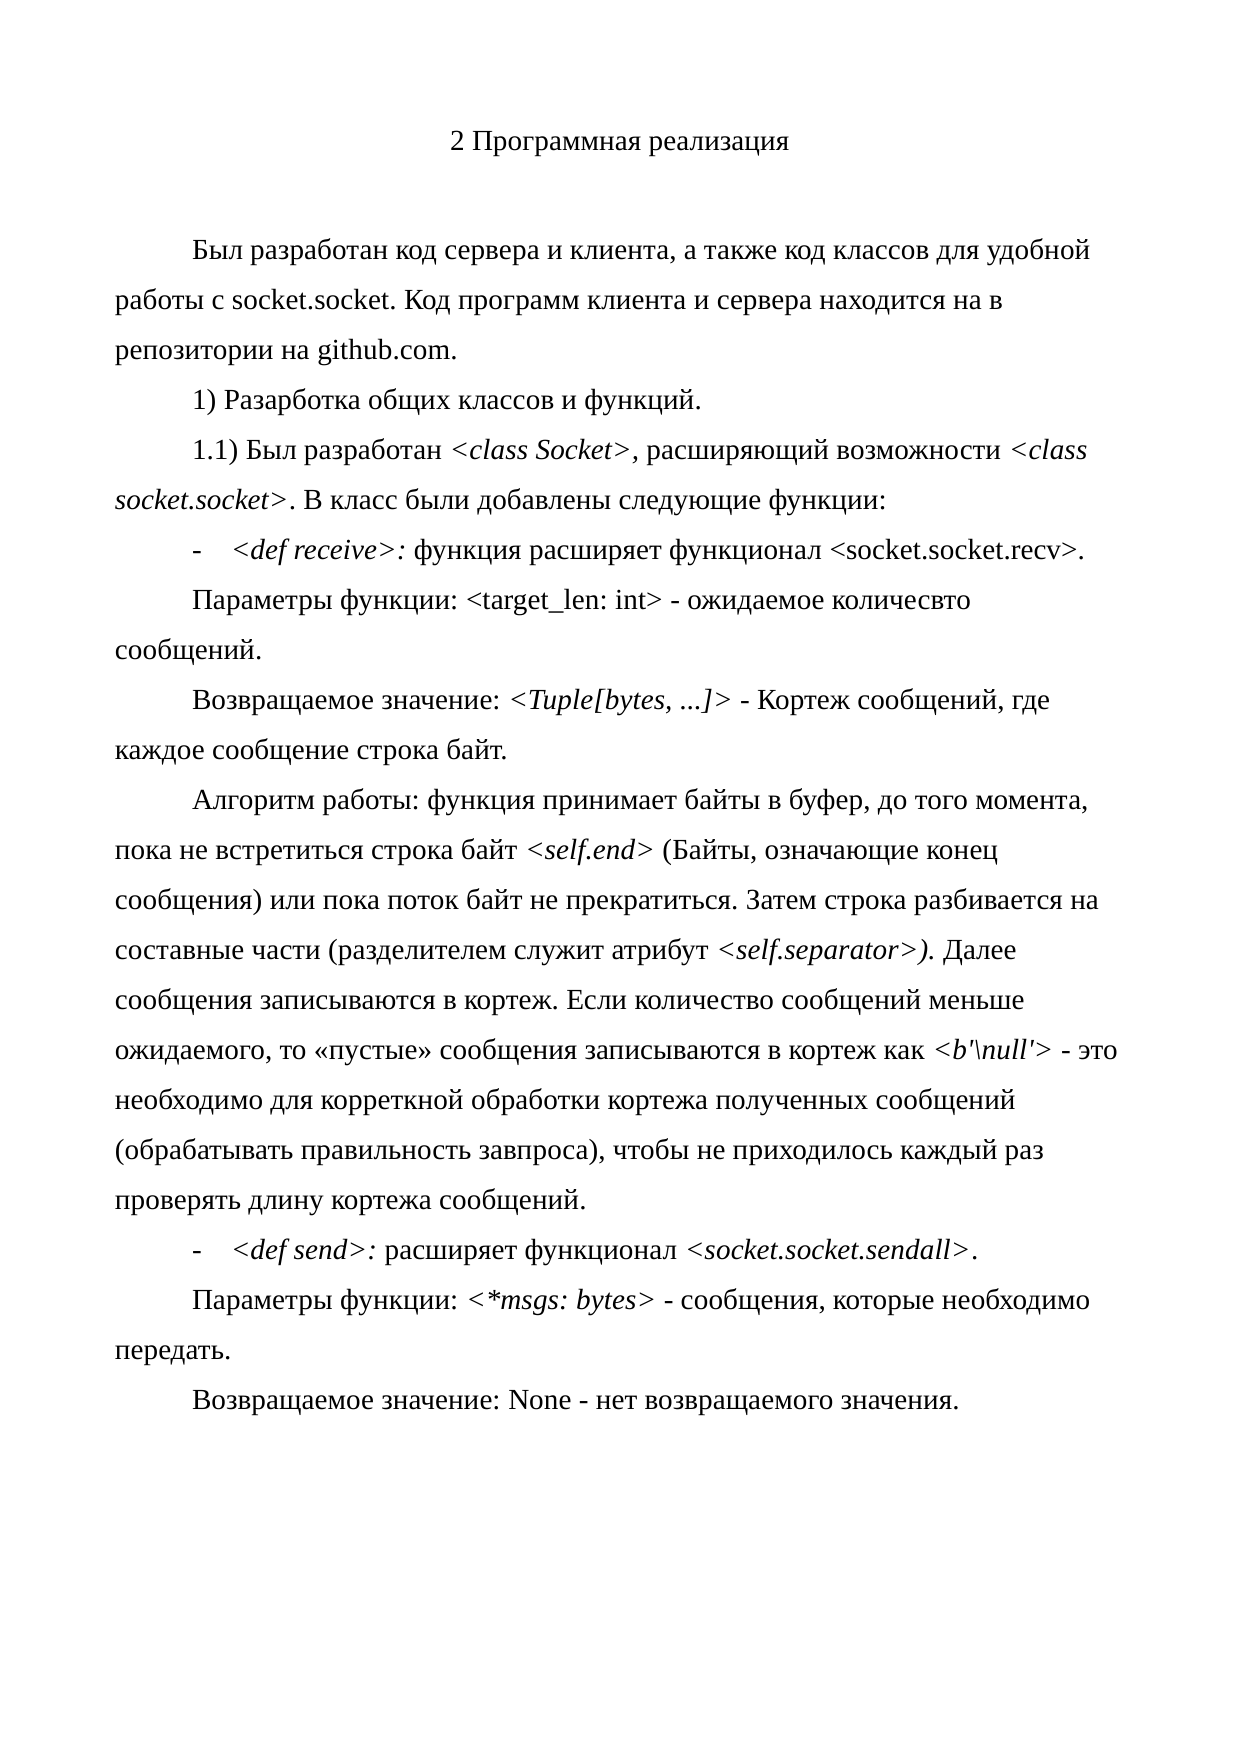

2 Программная реализация
Был разработан код сервера и клиента, а также код классов для удобной работы с socket.socket. Код программ клиента и сервера находится на в репозитории на github.com.
1) Разарботка общих классов и функций.
1.1) Был разработан <class Socket>, расширяющий возможности <class socket.socket>. В класс были добавлены следующие функции:
- <def receive>: функция расширяет функционал <socket.socket.recv>.
Параметры функции: <target_len: int> - ожидаемое количесвто
сообщений.
Возвращаемое значение: <Tuple[bytes, ...]> - Кортеж сообщений, где каждое сообщение строка байт.
Алгоритм работы: функция принимает байты в буфер, до того момента, пока не встретиться строка байт <self.end> (Байты, означающие конец сообщения) или пока поток байт не прекратиться. Затем строка разбивается на составные части (разделителем служит атрибут <self.separator>). Далее сообщения записываются в кортеж. Если количество сообщений меньше ожидаемого, то «пустые» сообщения записываются в кортеж как <b'\null'> - это необходимо для корреткной обработки кортежа полученных сообщений (обрабатывать правильность завпроса), чтобы не приходилось каждый раз проверять длину кортежа сообщений.
- <def send>: расширяет функционал <socket.socket.sendall>.
Параметры функции: <*msgs: bytes> - сообщения, которые необходимо
передать.
Возвращаемое значение: None - нет возвращаемого значения.